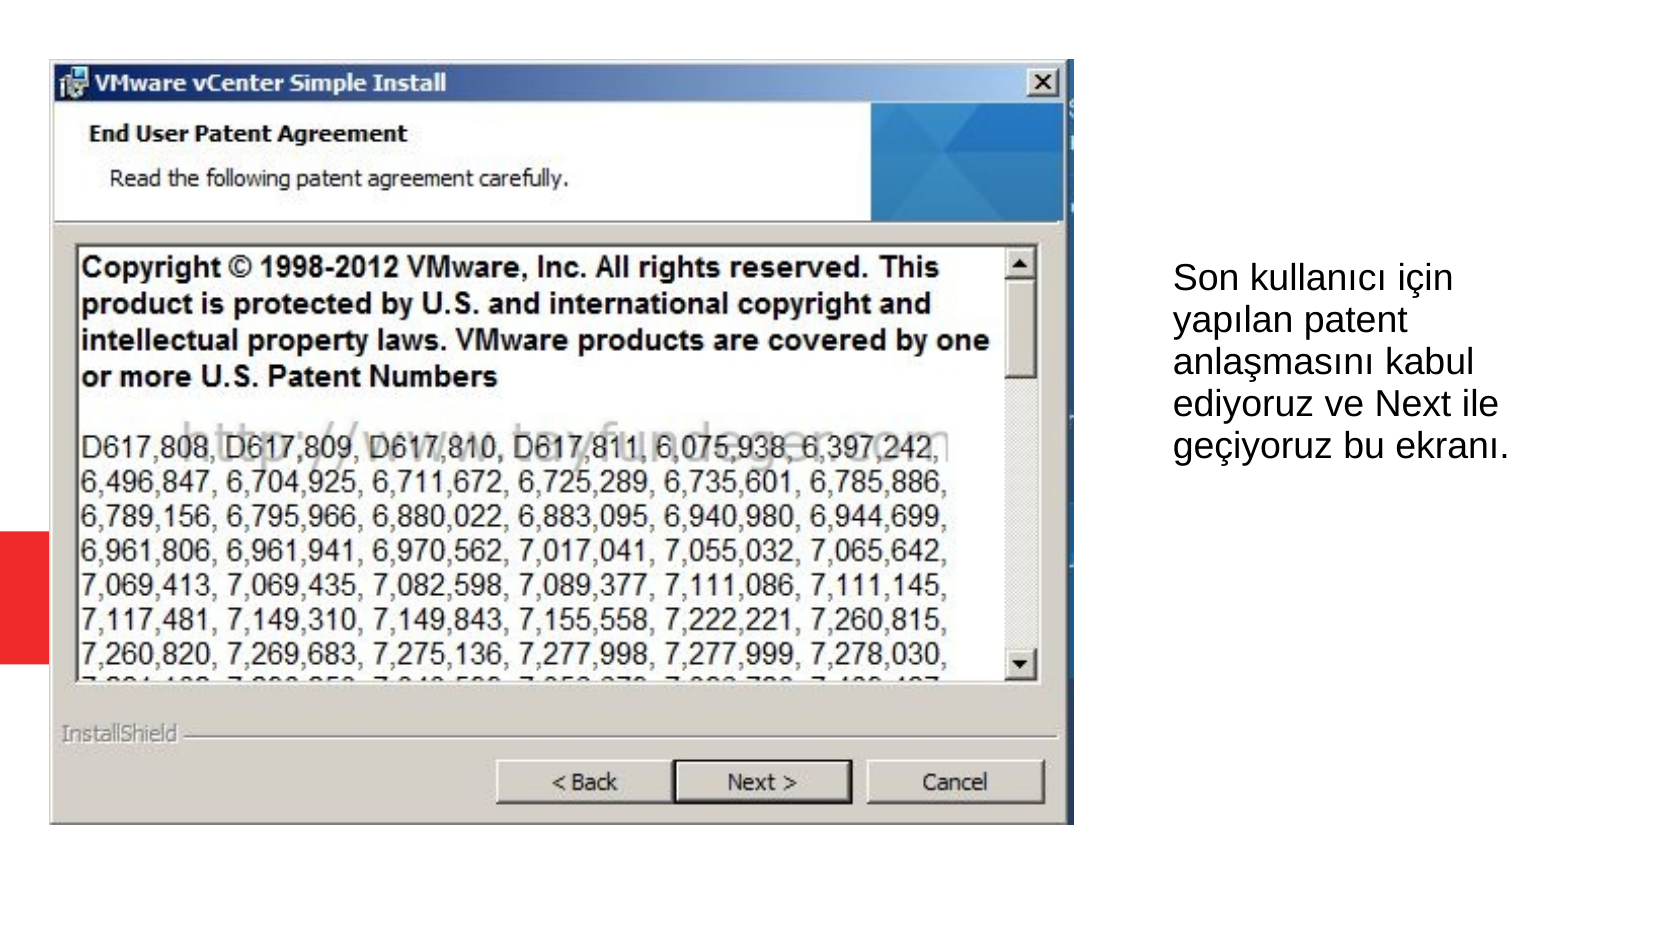

Son kullanıcı için yapılan patent anlaşmasını kabul ediyoruz ve Next ile geçiyoruz bu ekranı.